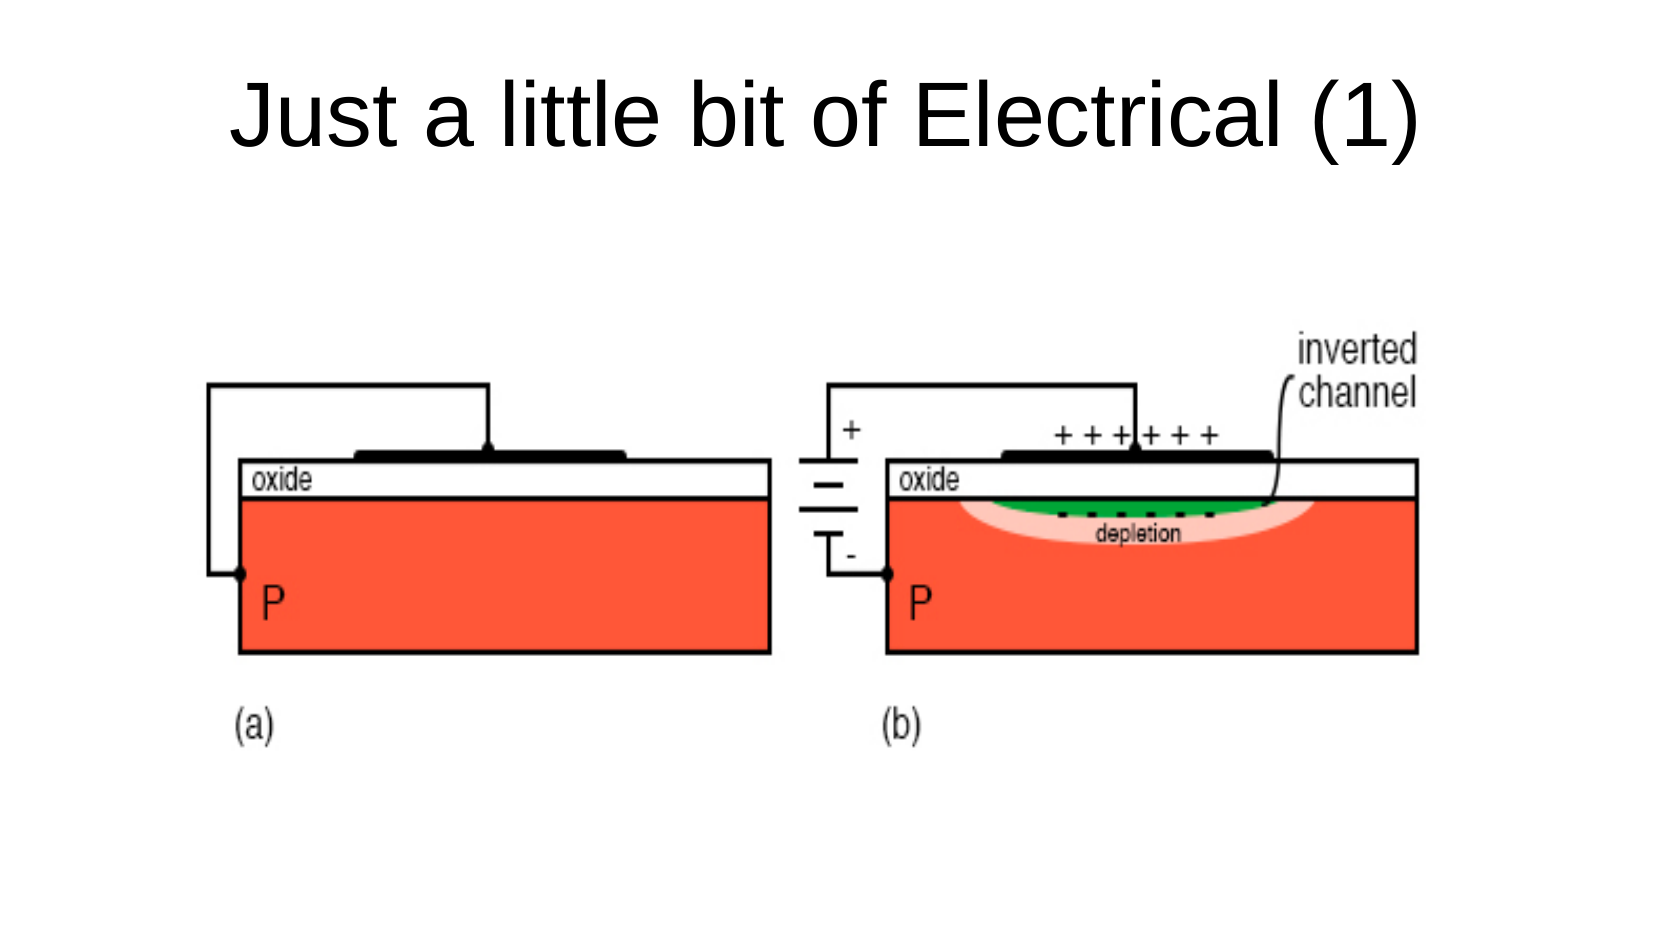

# Just a little bit of Electrical (1)